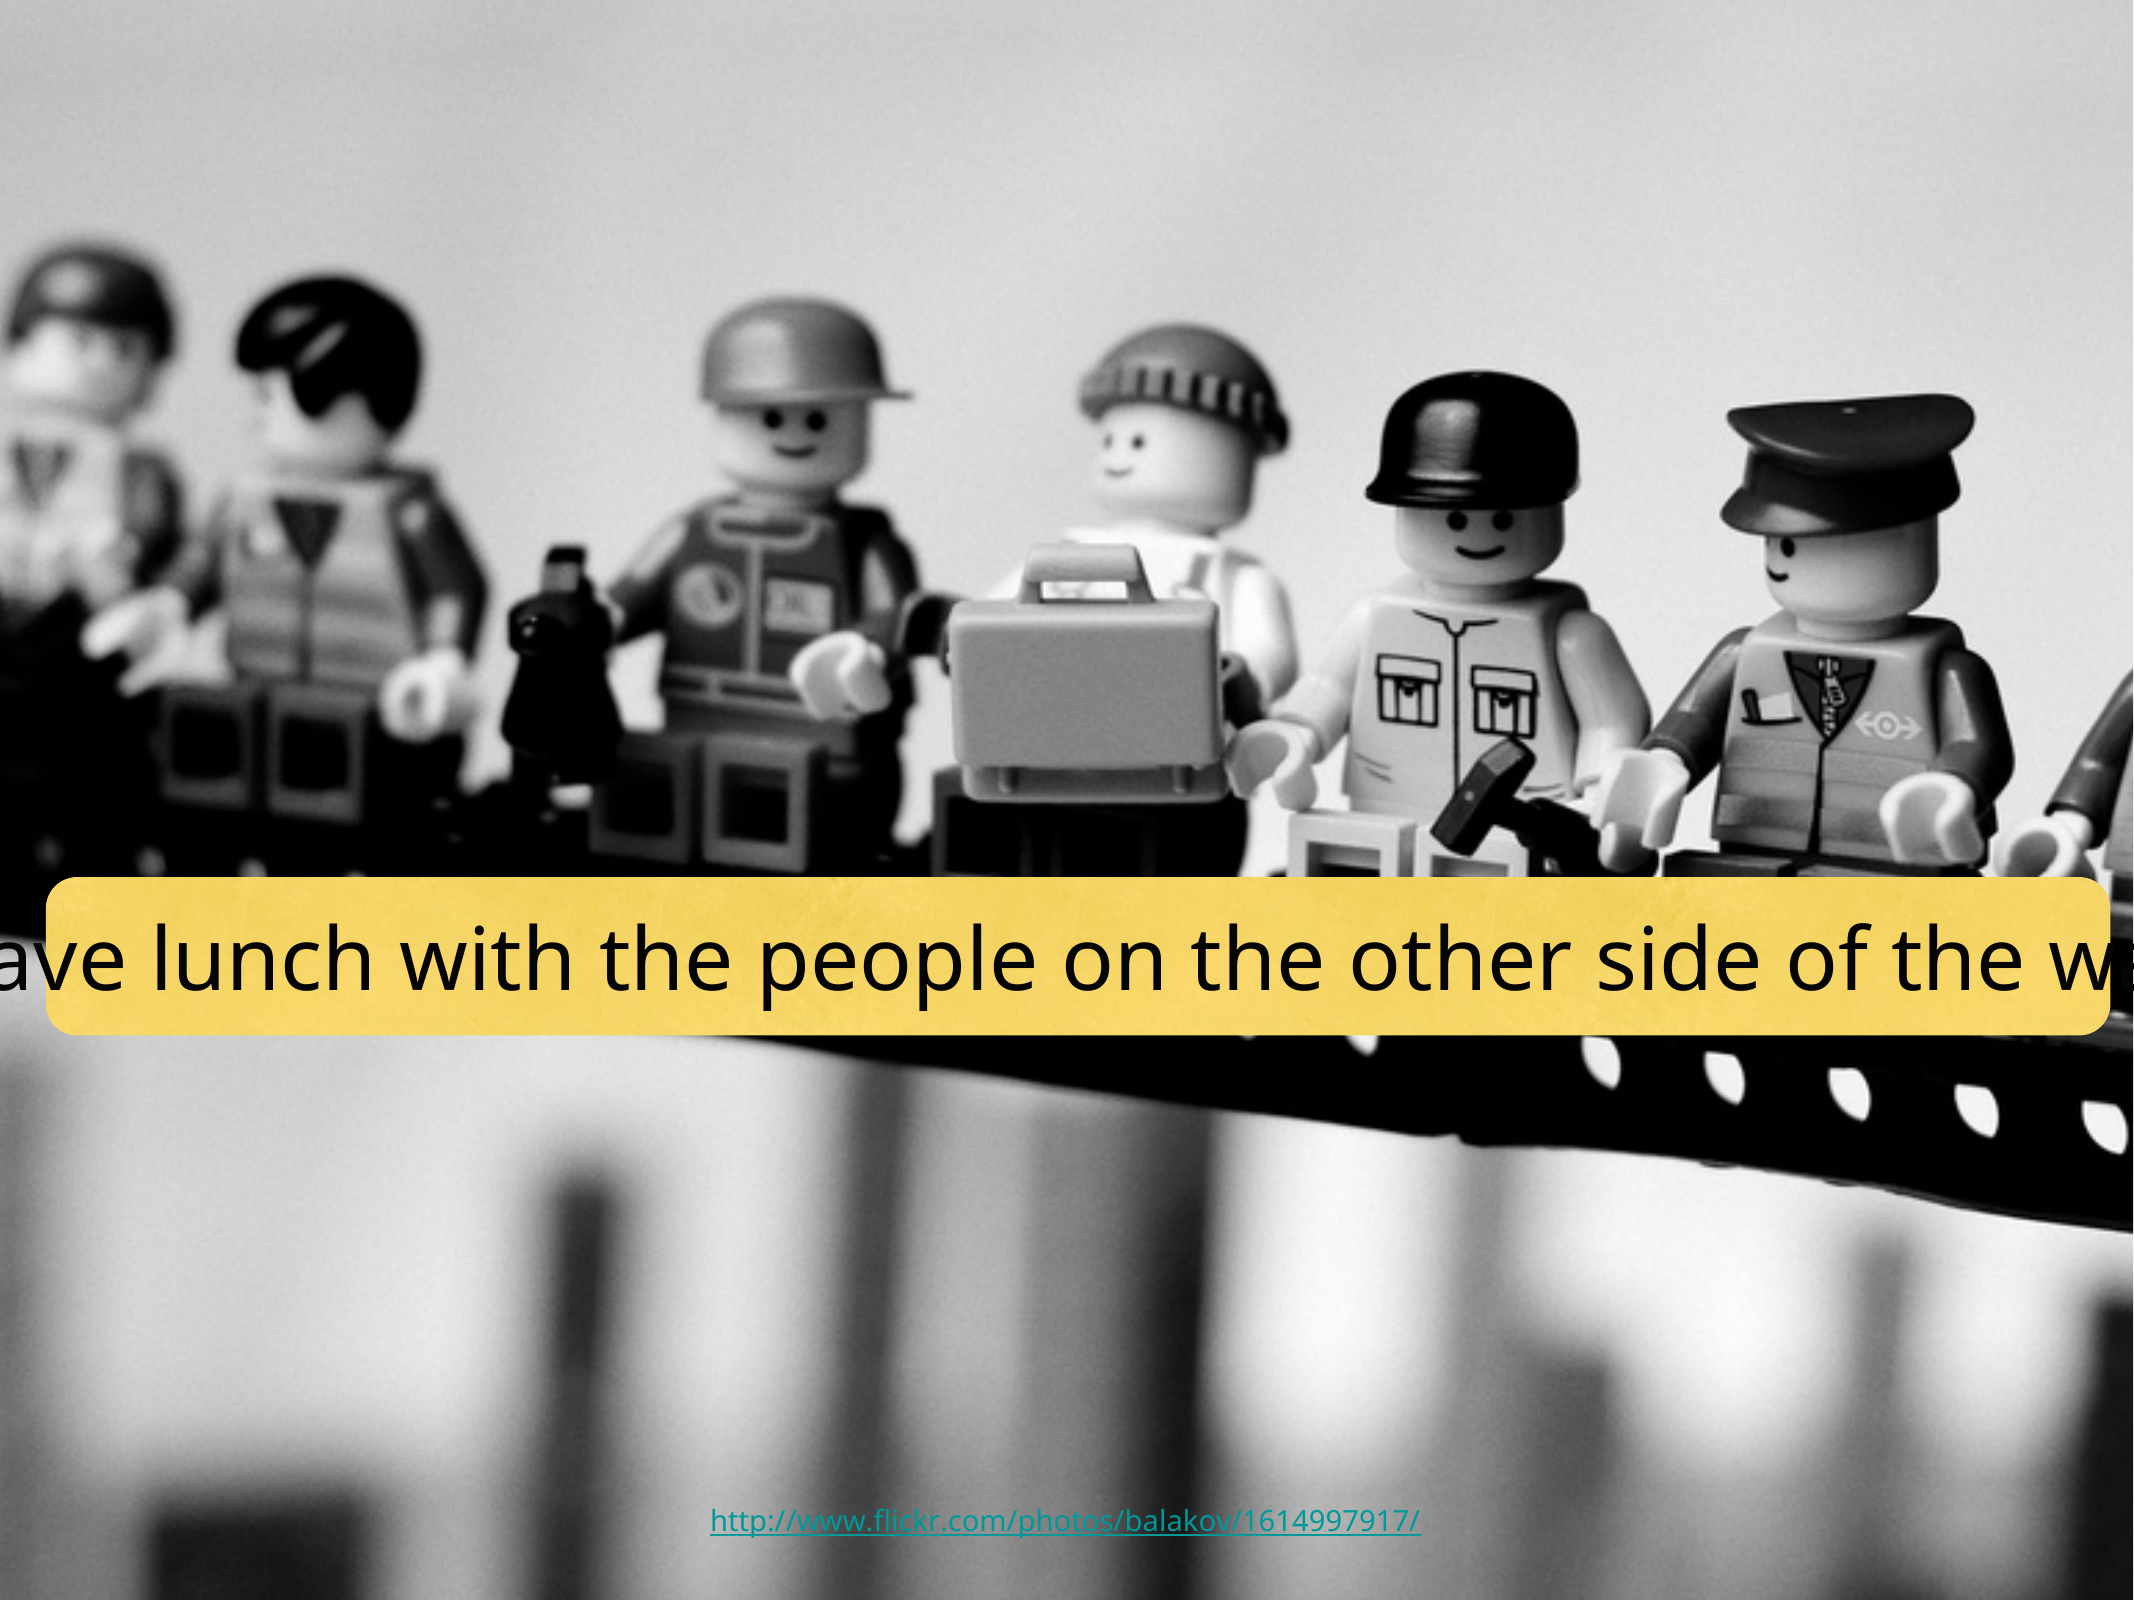

Have lunch with the people on the other side of the wall
http://www.flickr.com/photos/balakov/1614997917/